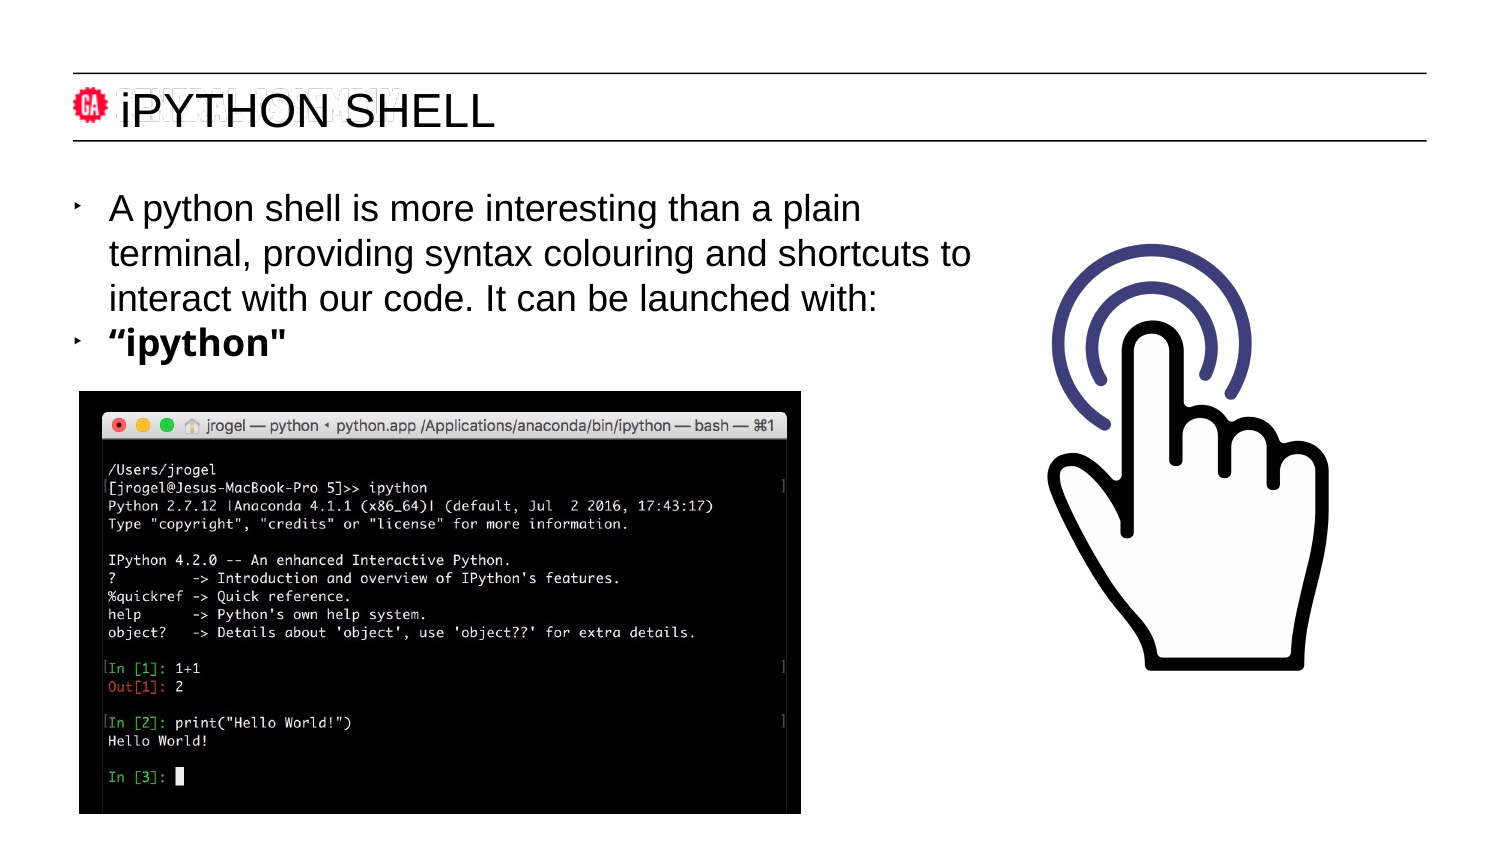

iPYTHON SHELL
A python shell is more interesting than a plain terminal, providing syntax colouring and shortcuts to interact with our code. It can be launched with:
“ipython"